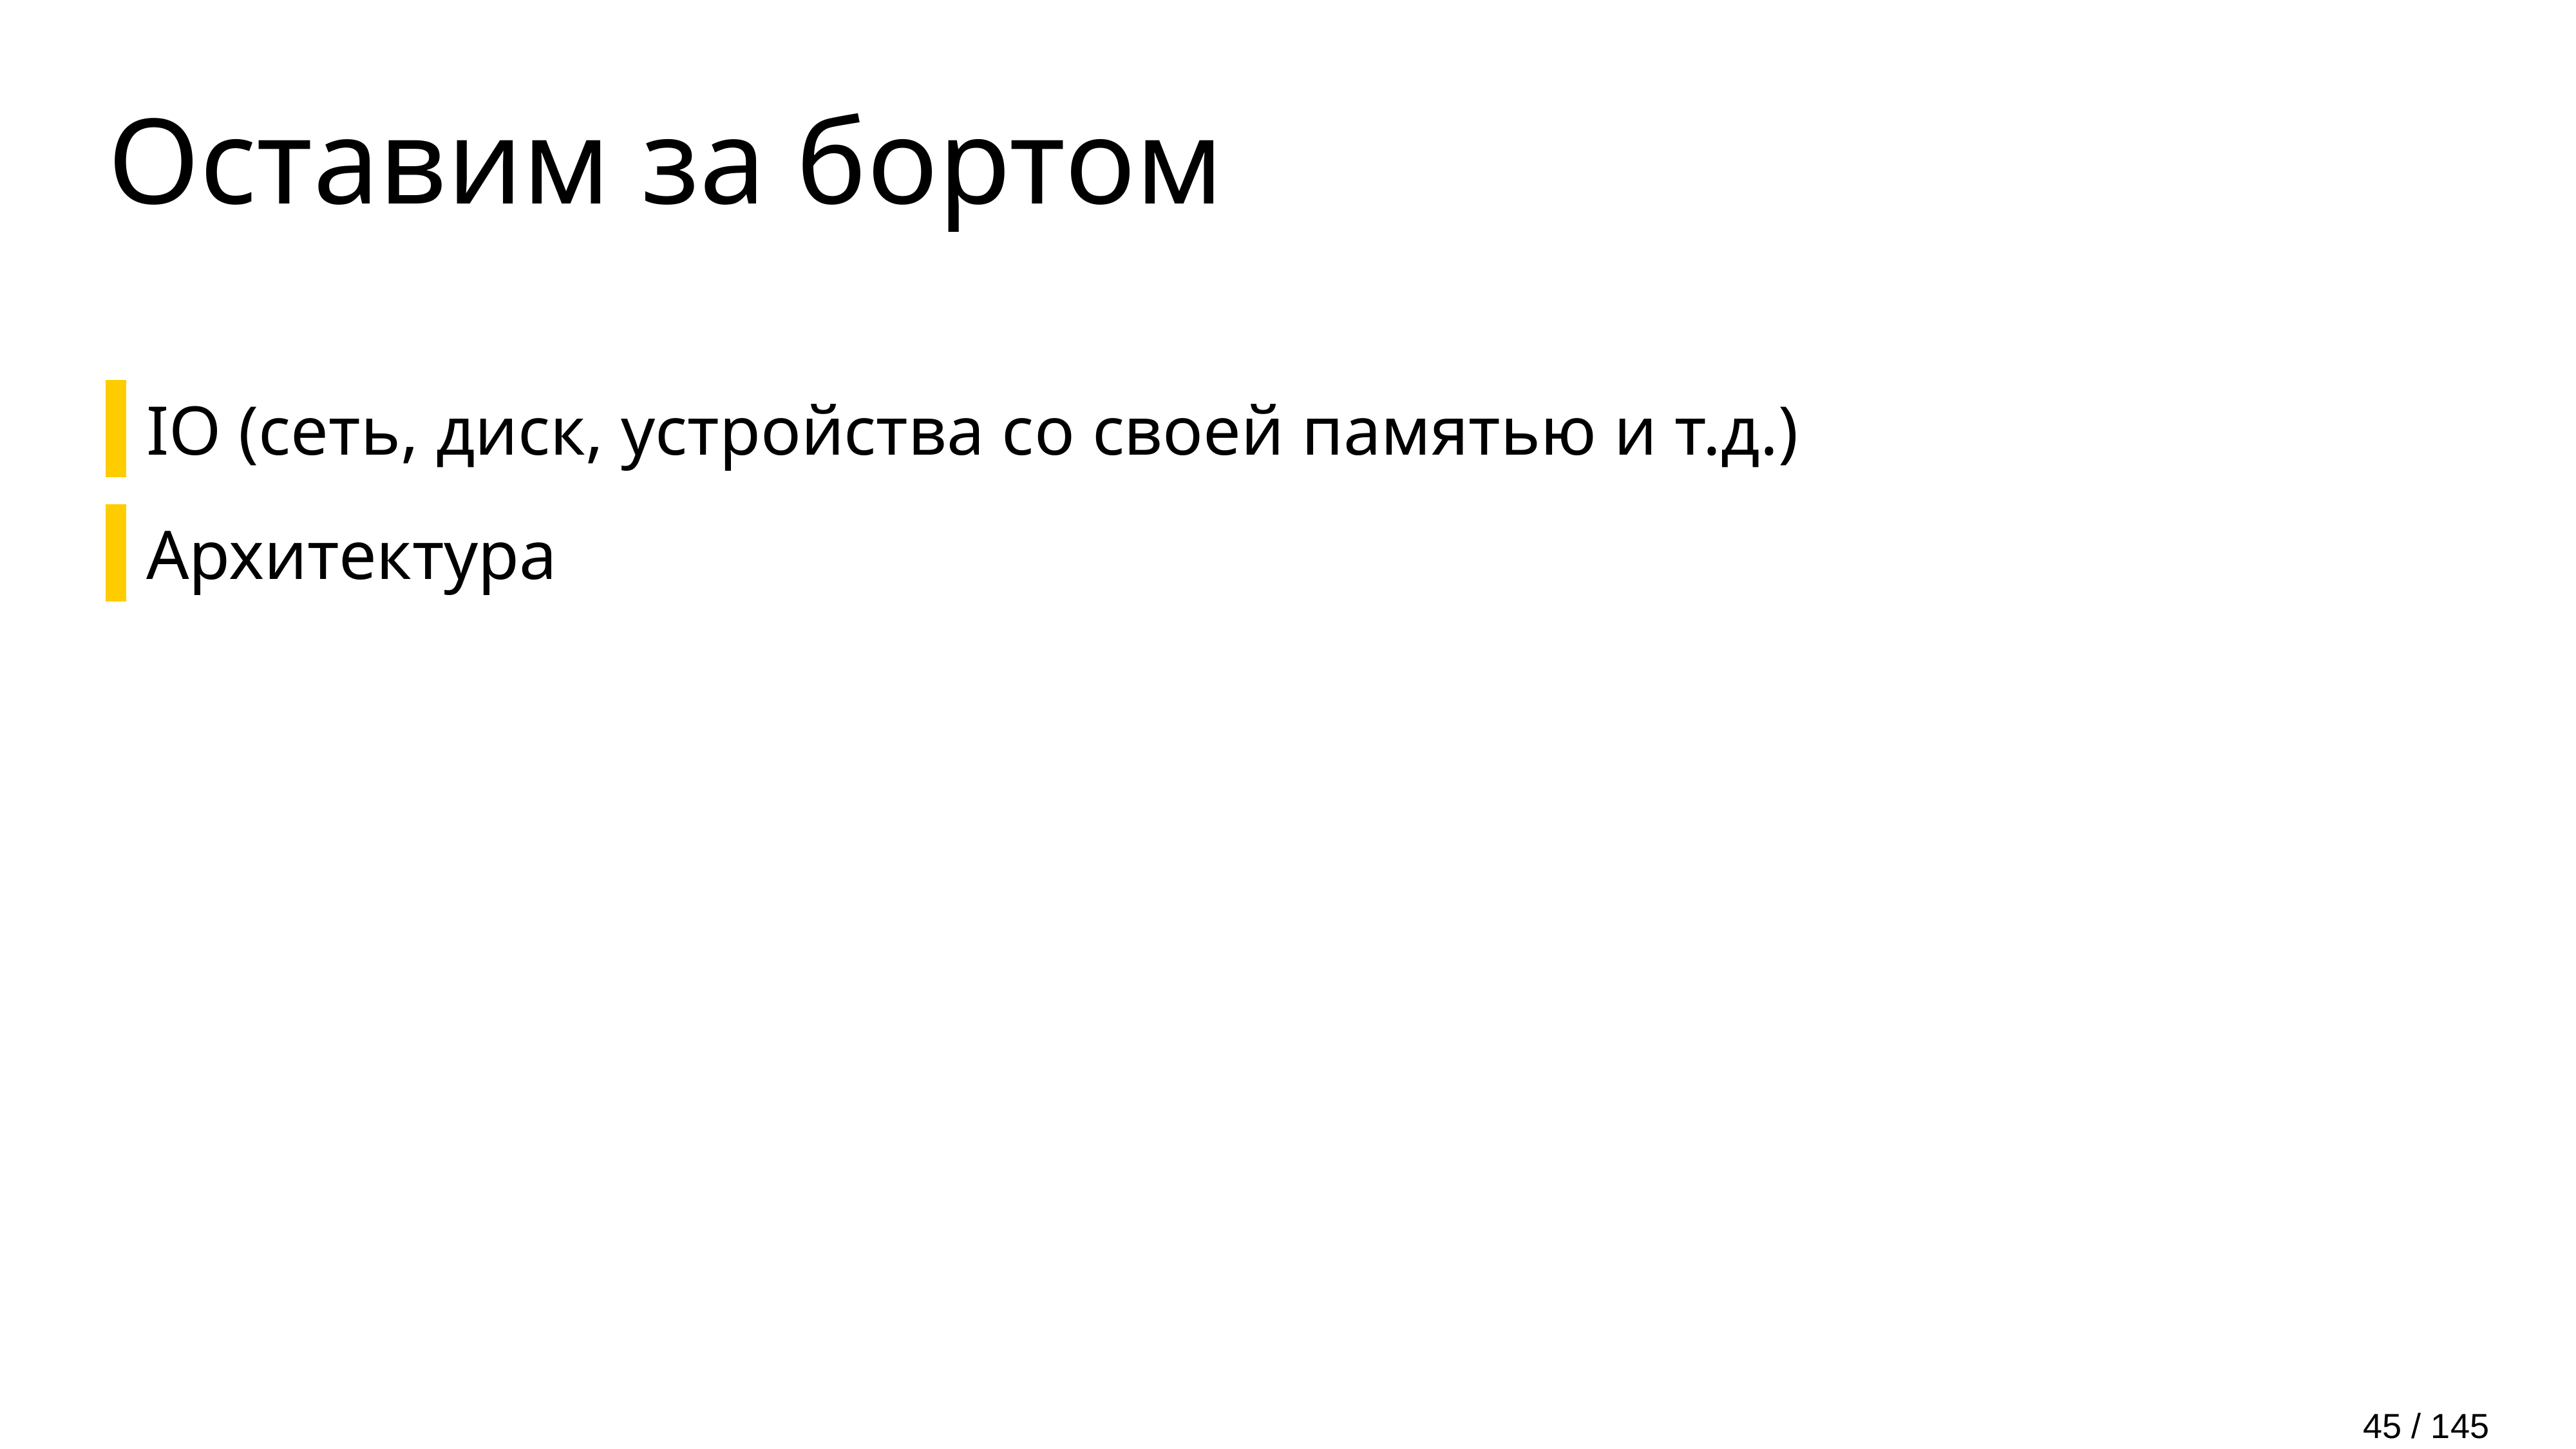

# Оставим за бортом
 IO (сеть, диск, устройства со своей памятью и т.д.)
 Архитектура